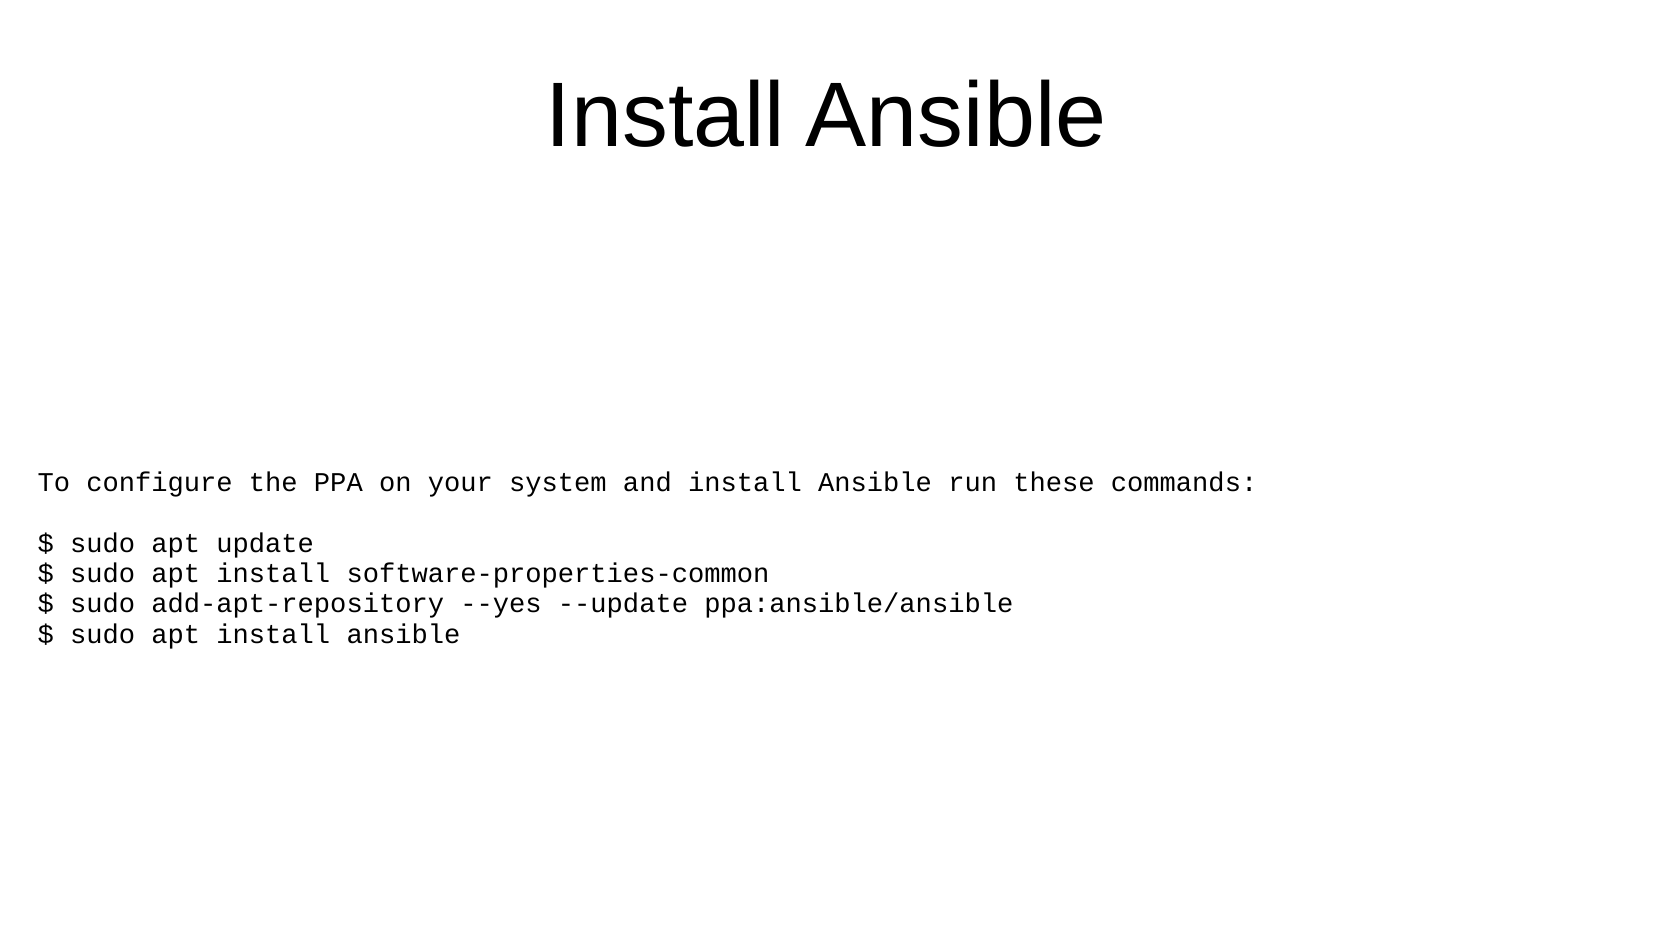

# Install Ansible
To configure the PPA on your system and install Ansible run these commands:
$ sudo apt update
$ sudo apt install software-properties-common
$ sudo add-apt-repository --yes --update ppa:ansible/ansible
$ sudo apt install ansible